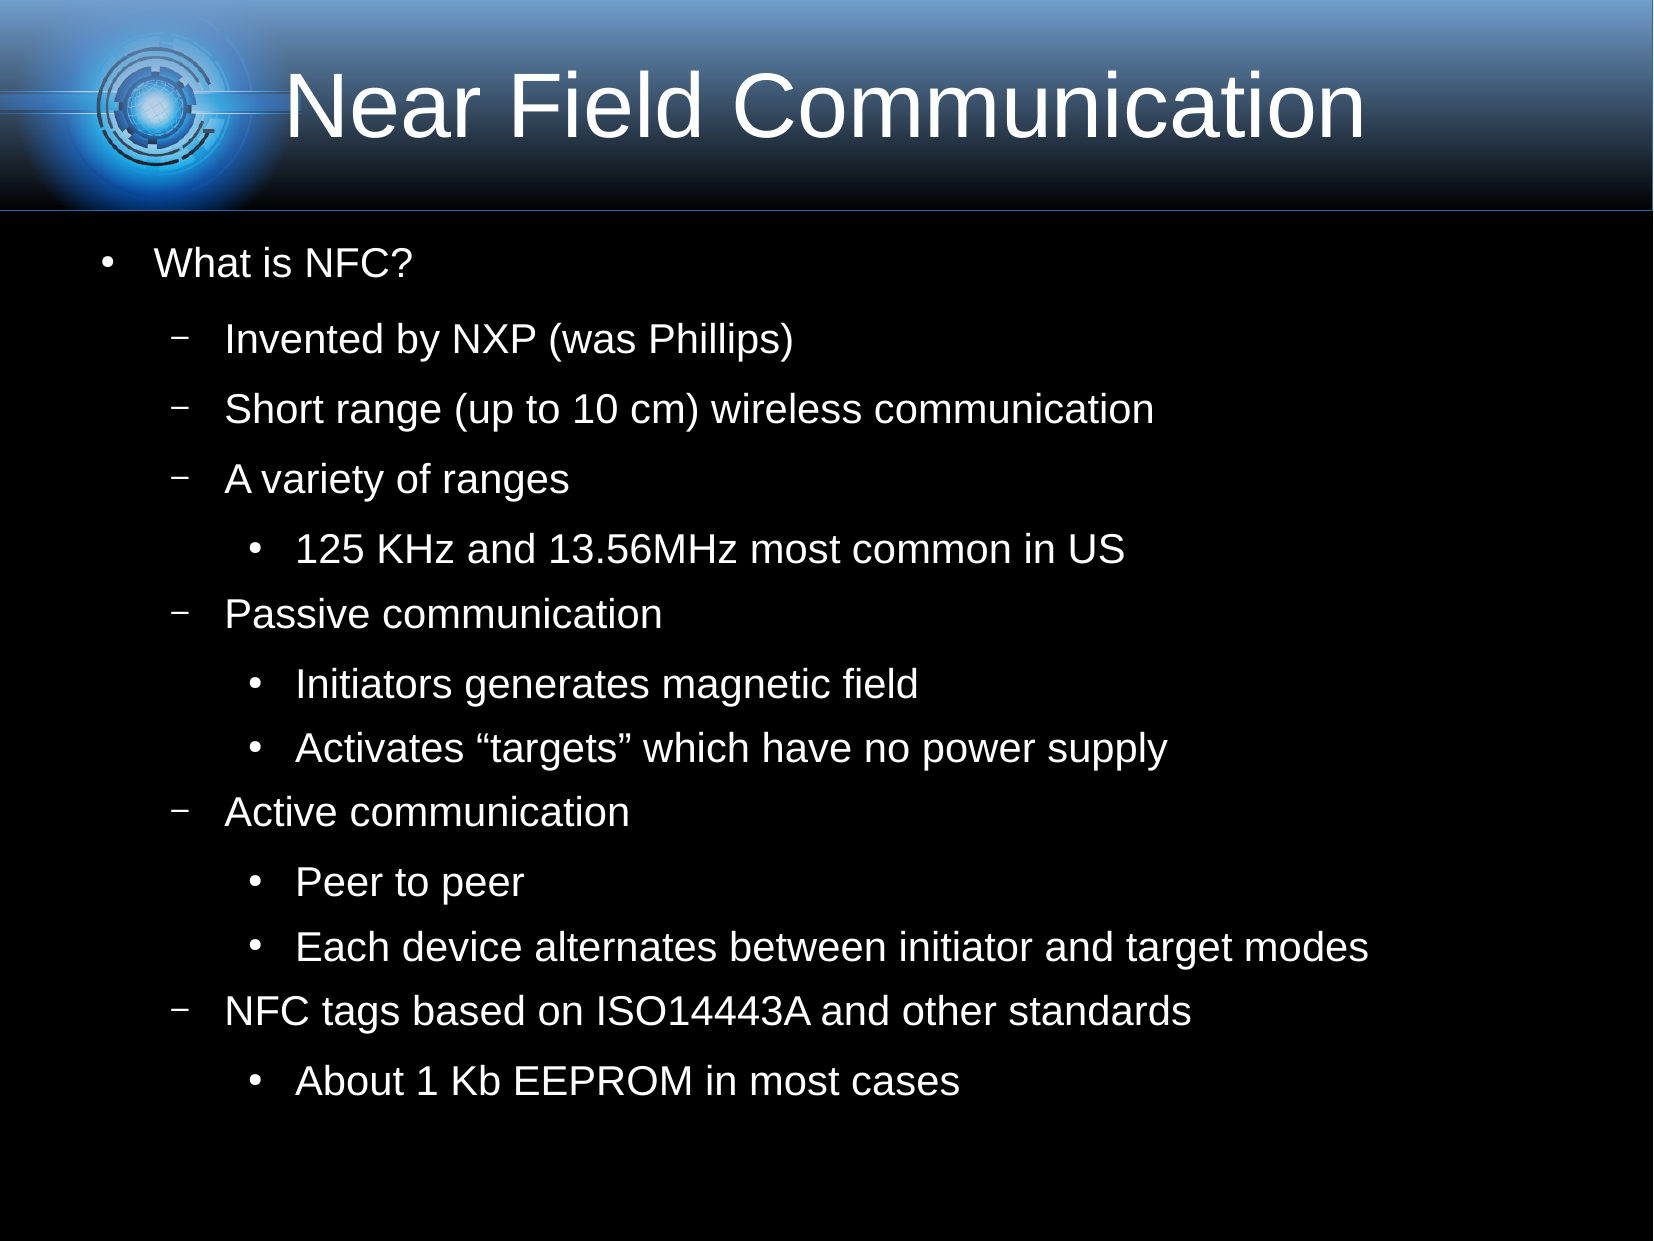

# Near Field Communication
What is NFC?
Invented by NXP (was Phillips)
Short range (up to 10 cm) wireless communication
A variety of ranges
125 KHz and 13.56MHz most common in US
Passive communication
Initiators generates magnetic field
Activates “targets” which have no power supply
Active communication
Peer to peer
Each device alternates between initiator and target modes
NFC tags based on ISO14443A and other standards
About 1 Kb EEPROM in most cases